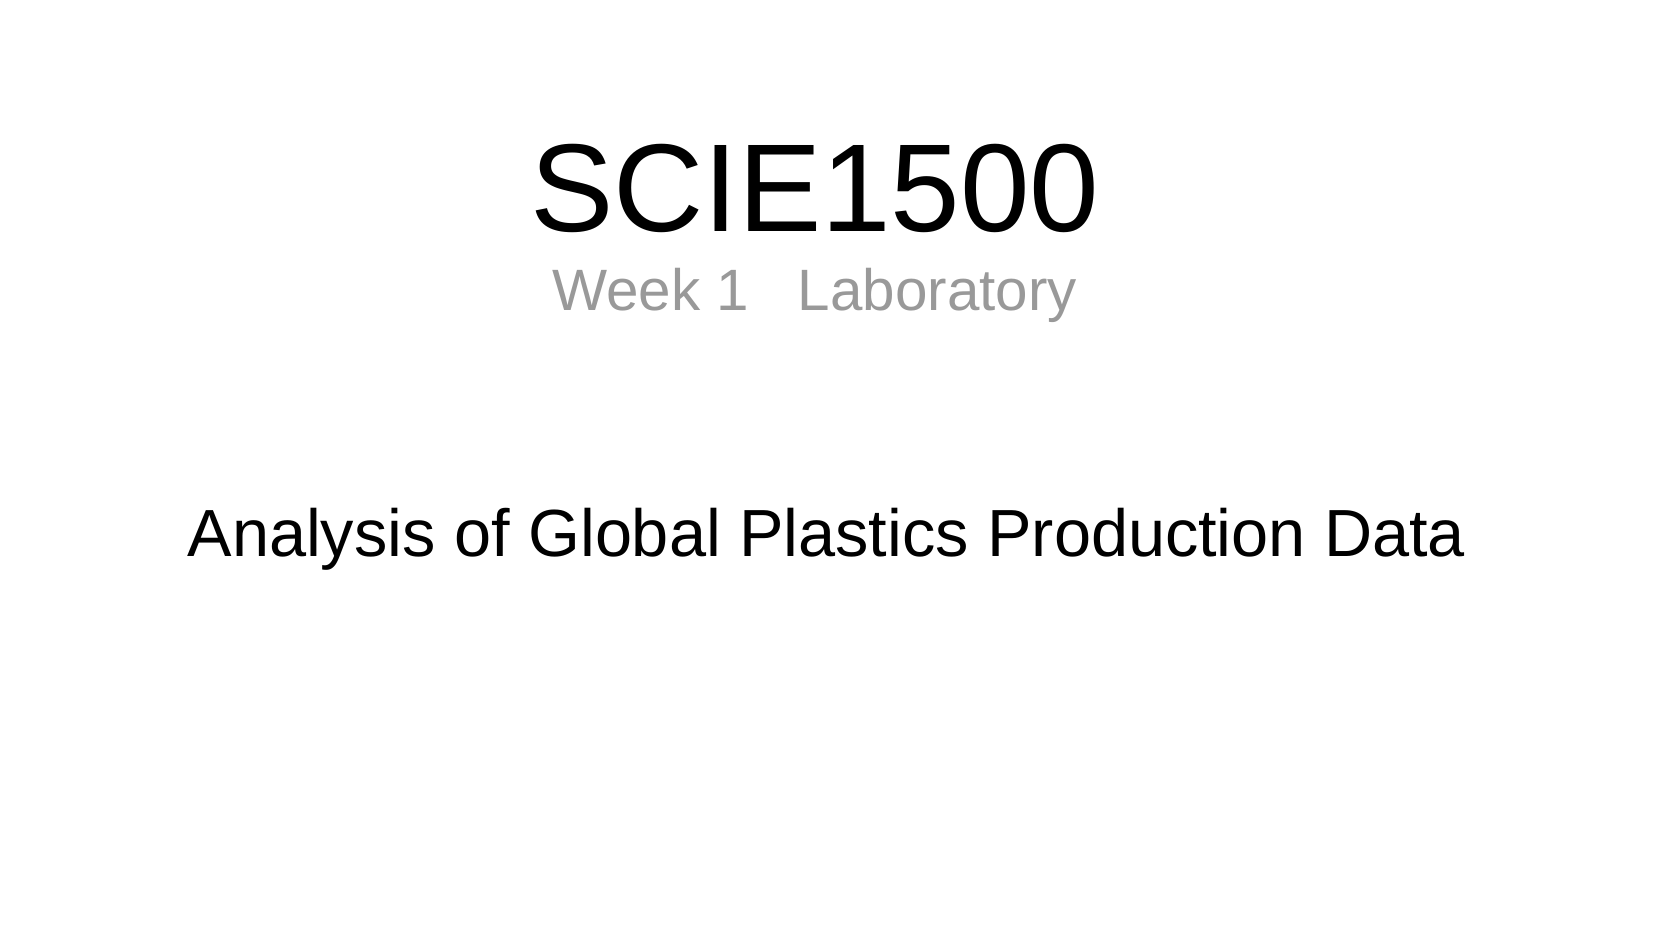

# SCIE1500 Week 1 Laboratory
Analysis of Global Plastics Production Data